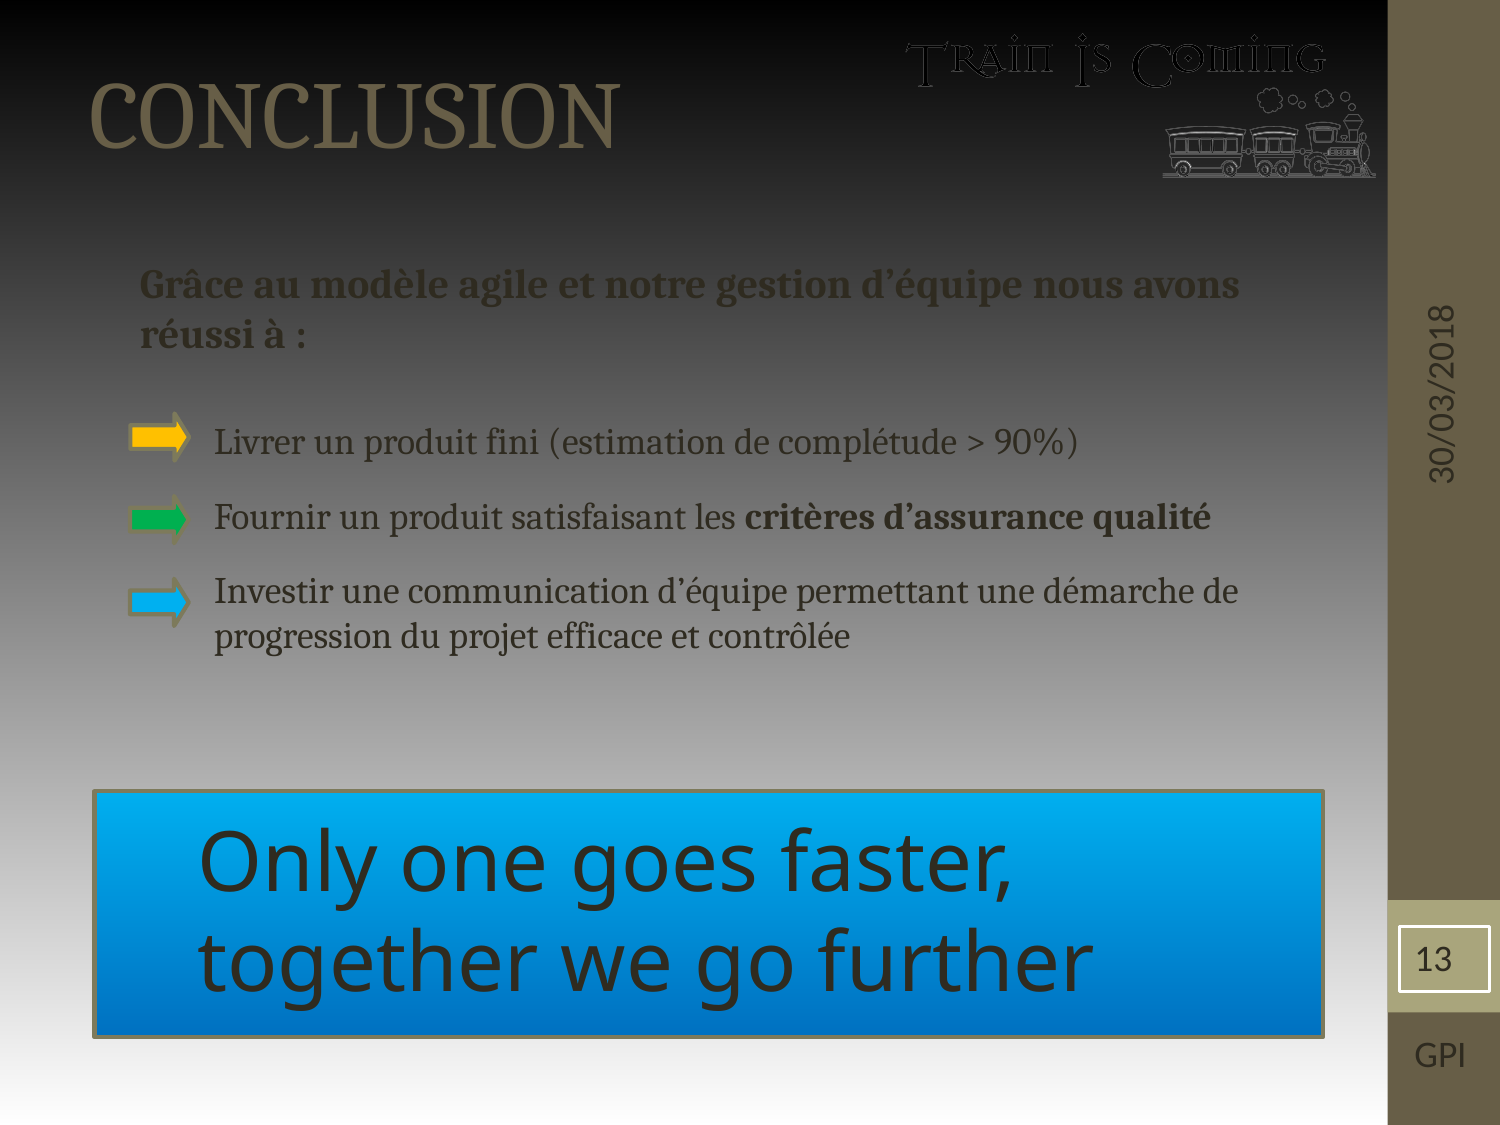

# CONCLUSION
Grâce au modèle agile et notre gestion d’équipe nous avons réussi à :
	Livrer un produit fini (estimation de complétude > 90%)
	Fournir un produit satisfaisant les critères d’assurance qualité
 Investir une communication d’équipe permettant une démarche de 		progression du projet efficace et contrôlée
30/03/2018
Only one goes faster, together we go further
GPI